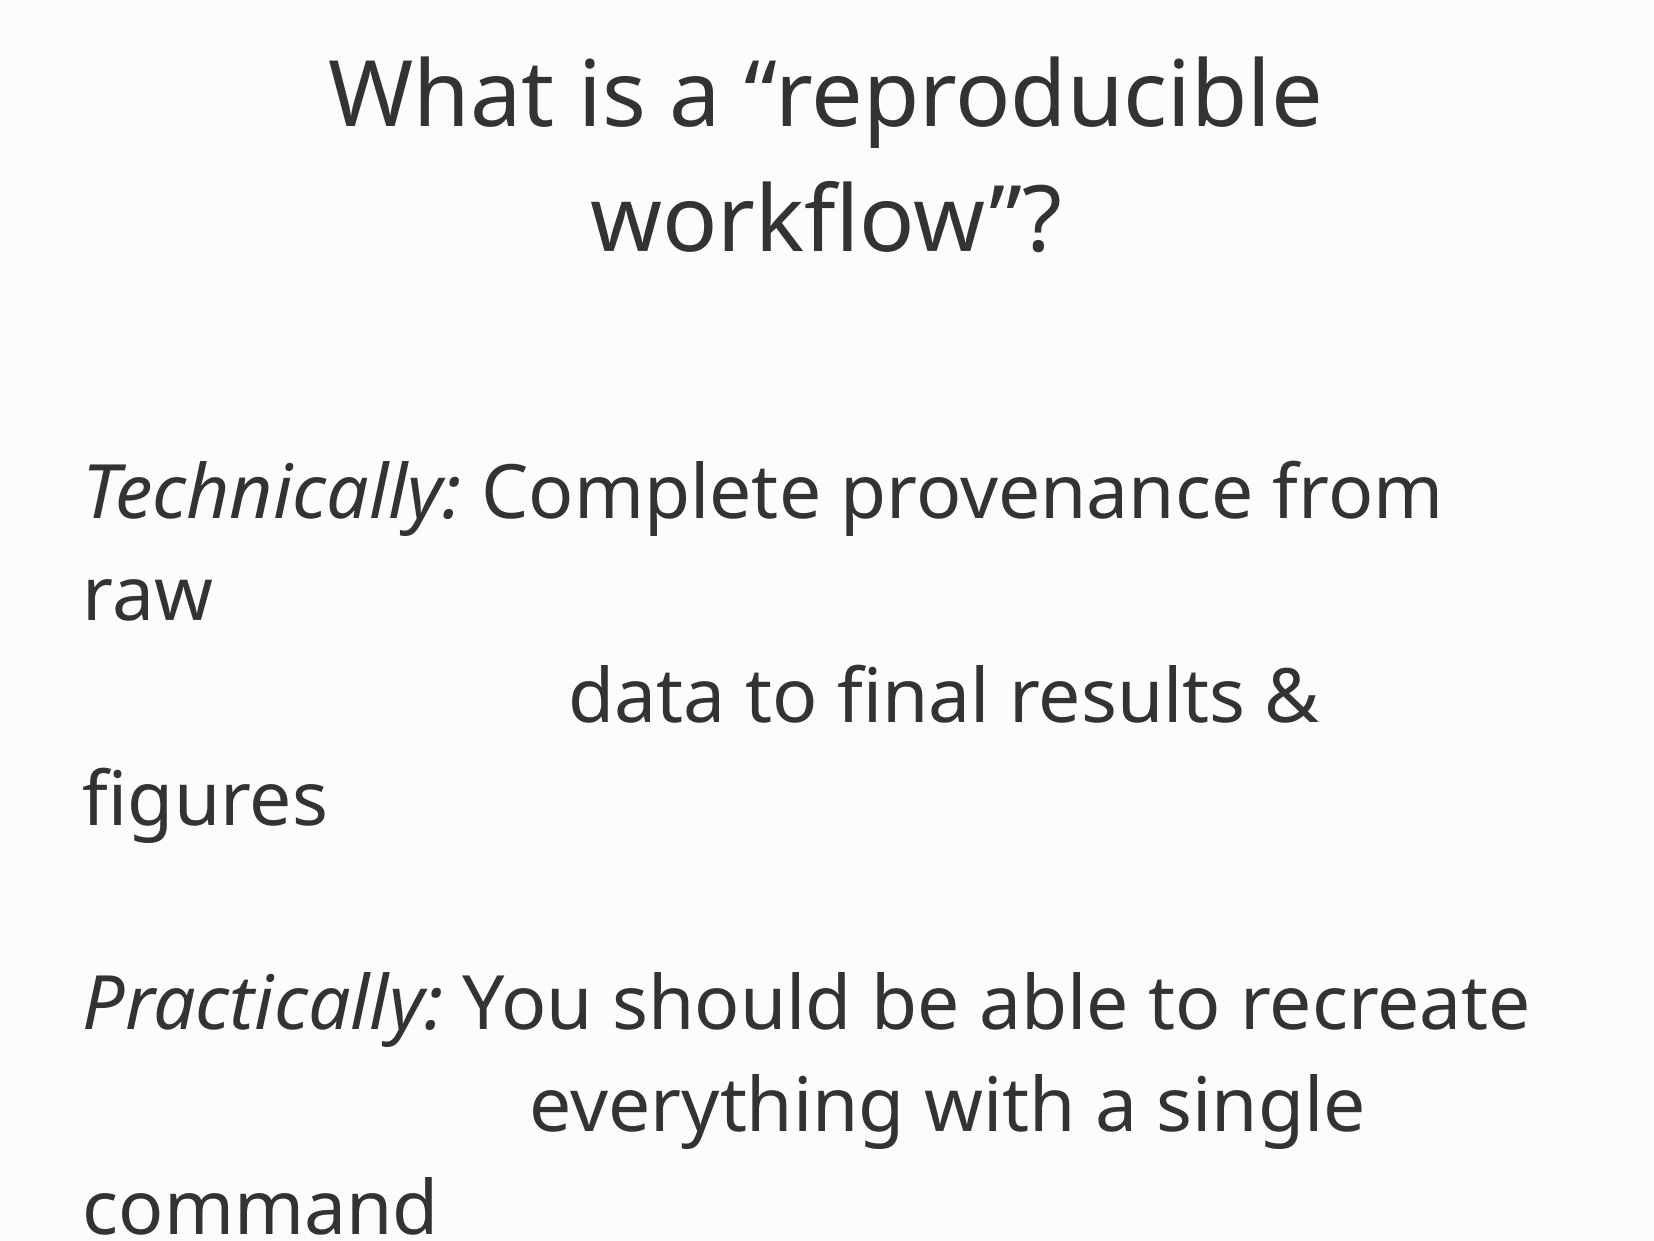

# What is a “reproducible workflow”?
Technically: Complete provenance from raw
 data to final results & figures
Practically: You should be able to recreate
 everything with a single command